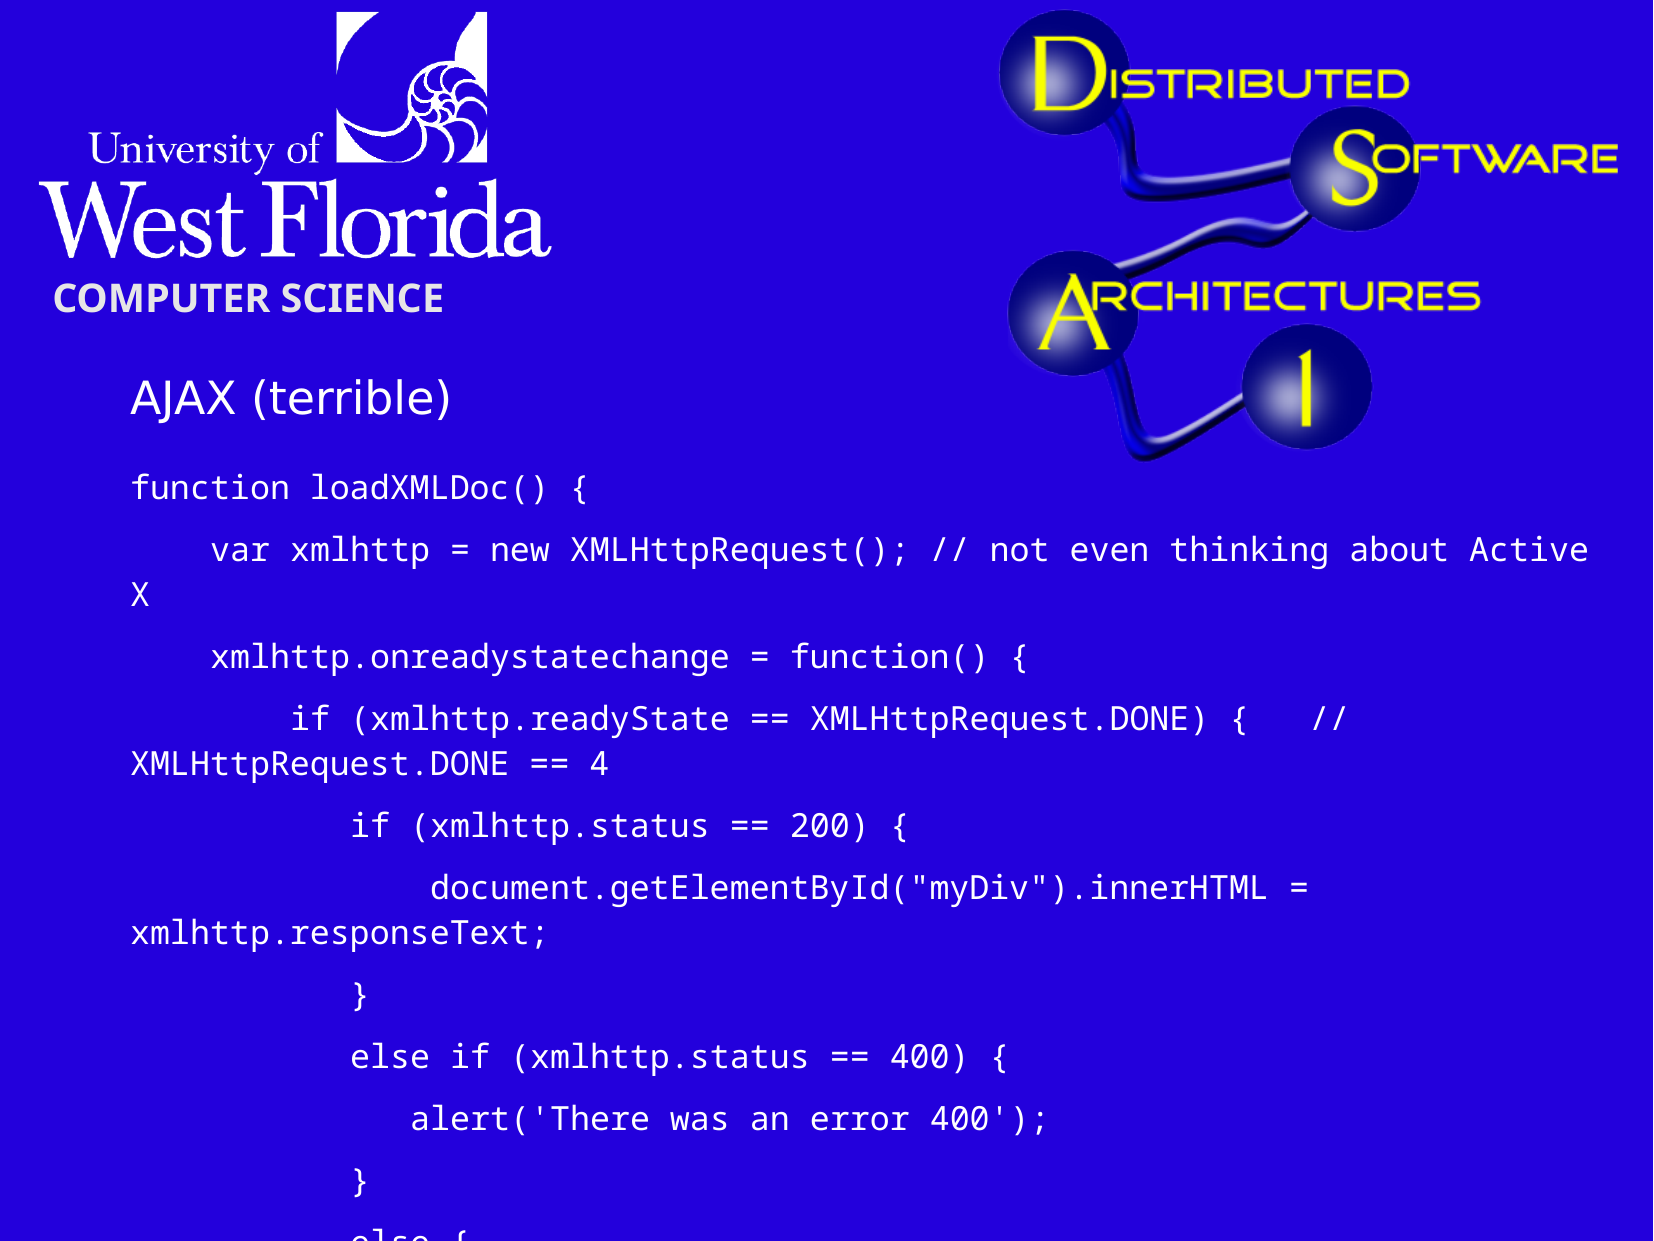

COMPUTER SCIENCE
AJAX (terrible)
function loadXMLDoc() {
 var xmlhttp = new XMLHttpRequest(); // not even thinking about Active X
 xmlhttp.onreadystatechange = function() {
 if (xmlhttp.readyState == XMLHttpRequest.DONE) { // XMLHttpRequest.DONE == 4
 if (xmlhttp.status == 200) {
 document.getElementById("myDiv").innerHTML = xmlhttp.responseText;
 }
 else if (xmlhttp.status == 400) {
 alert('There was an error 400');
 }
 else {
 alert('something else other than 200 was returned');
 }
 }
 }